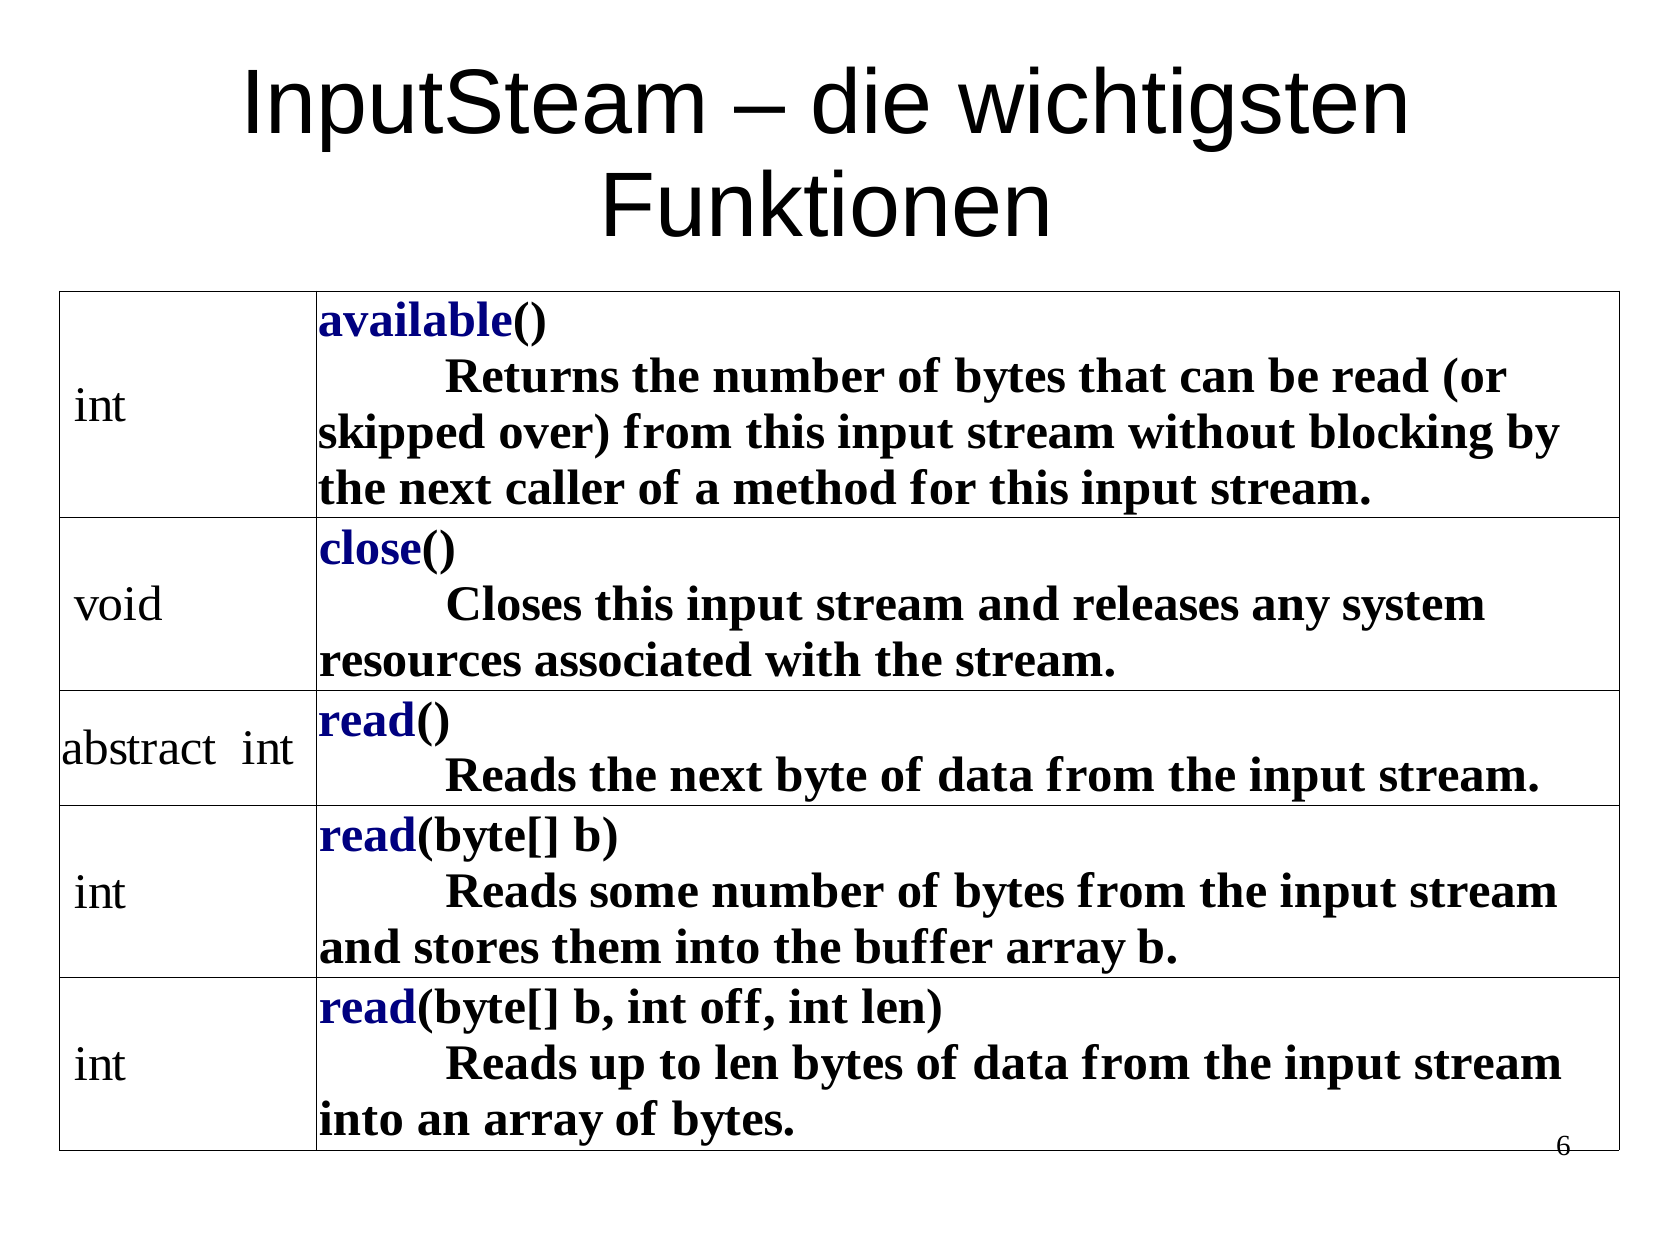

# InputSteam – die wichtigsten Funktionen
6